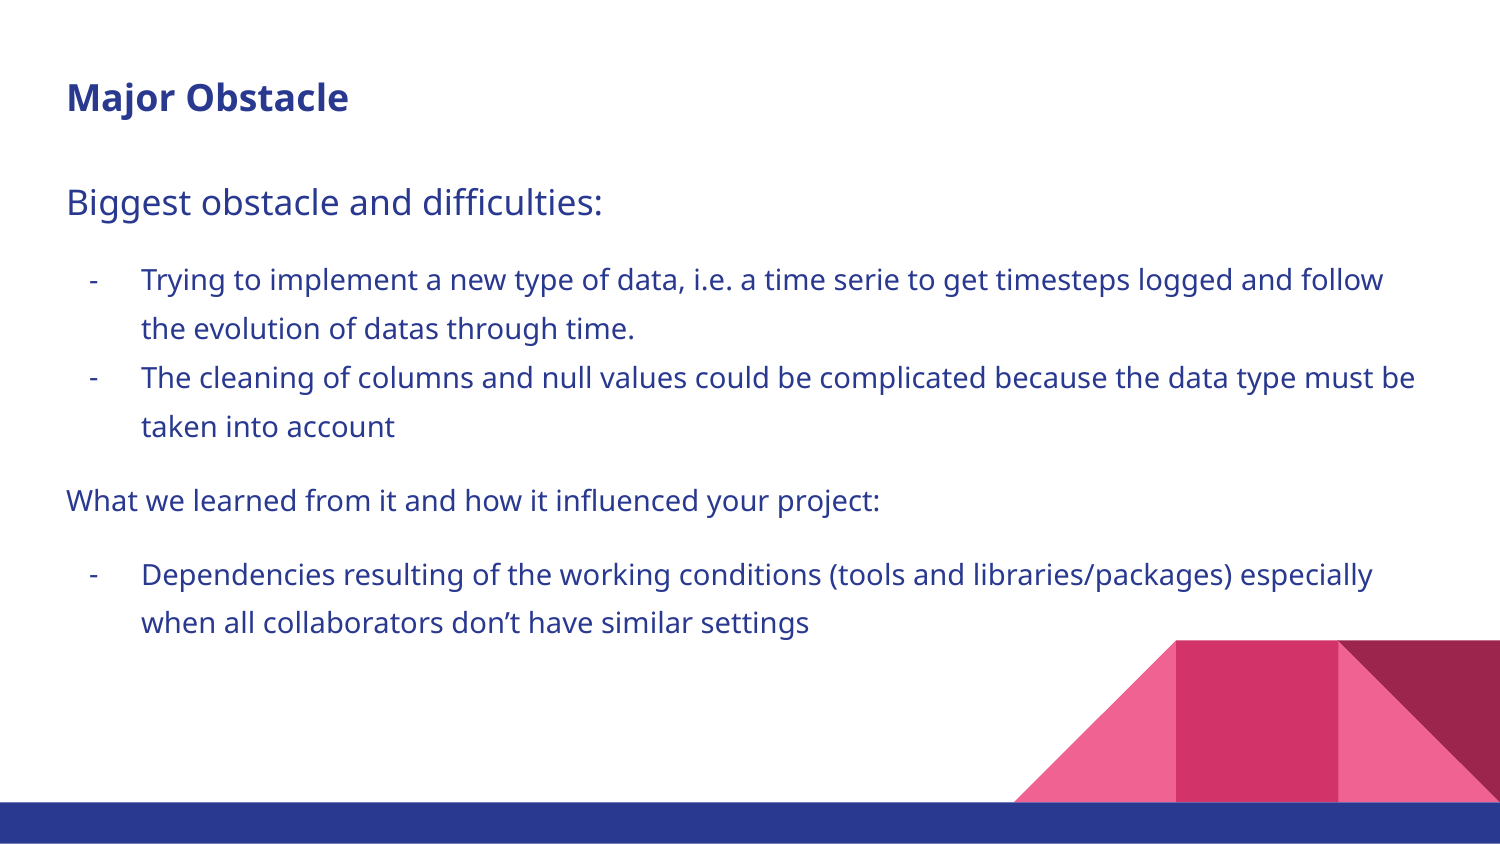

# Major Obstacle
Biggest obstacle and difficulties:
Trying to implement a new type of data, i.e. a time serie to get timesteps logged and follow the evolution of datas through time.
The cleaning of columns and null values could be complicated because the data type must be taken into account
What we learned from it and how it influenced your project:
Dependencies resulting of the working conditions (tools and libraries/packages) especially when all collaborators don’t have similar settings